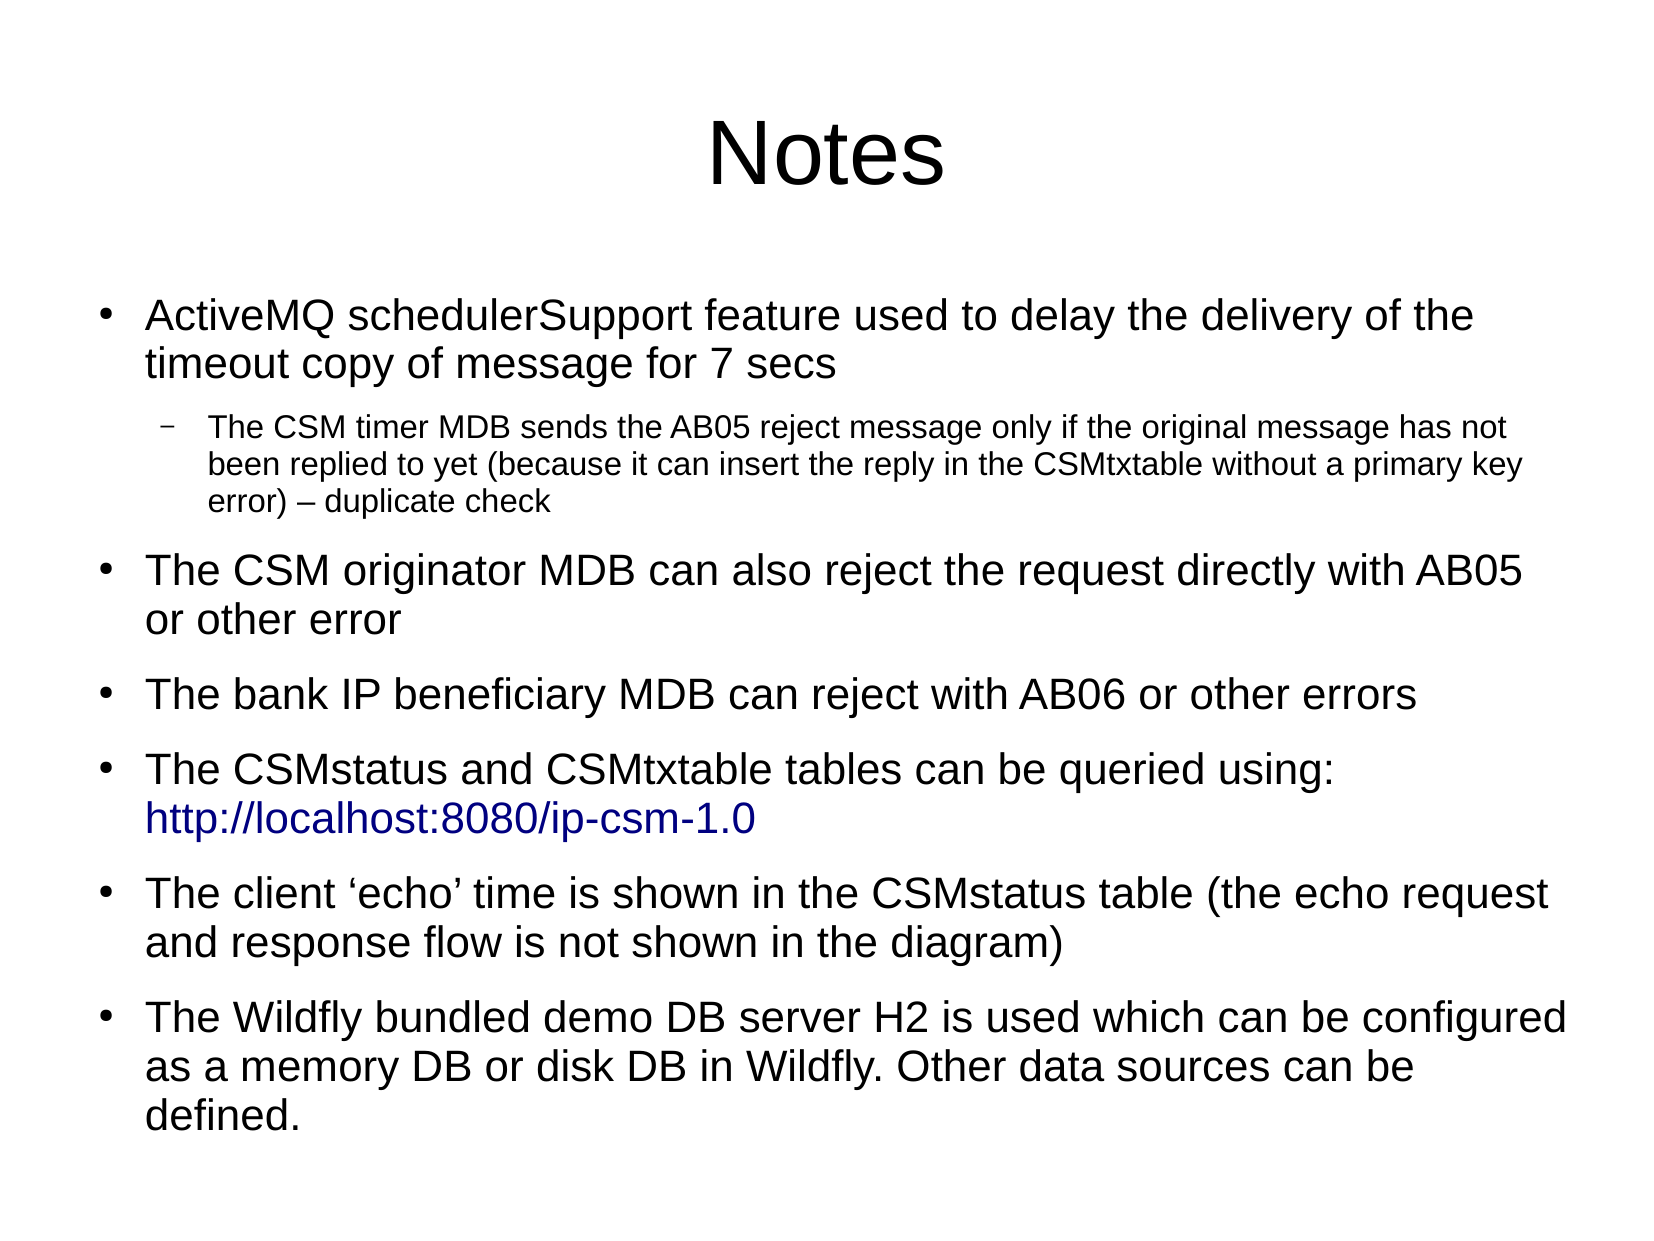

# Notes
ActiveMQ schedulerSupport feature used to delay the delivery of the timeout copy of message for 7 secs
The CSM timer MDB sends the AB05 reject message only if the original message has not been replied to yet (because it can insert the reply in the CSMtxtable without a primary key error) – duplicate check
The CSM originator MDB can also reject the request directly with AB05 or other error
The bank IP beneficiary MDB can reject with AB06 or other errors
The CSMstatus and CSMtxtable tables can be queried using: http://localhost:8080/ip-csm-1.0
The client ‘echo’ time is shown in the CSMstatus table (the echo request and response flow is not shown in the diagram)
The Wildfly bundled demo DB server H2 is used which can be configured as a memory DB or disk DB in Wildfly. Other data sources can be defined.